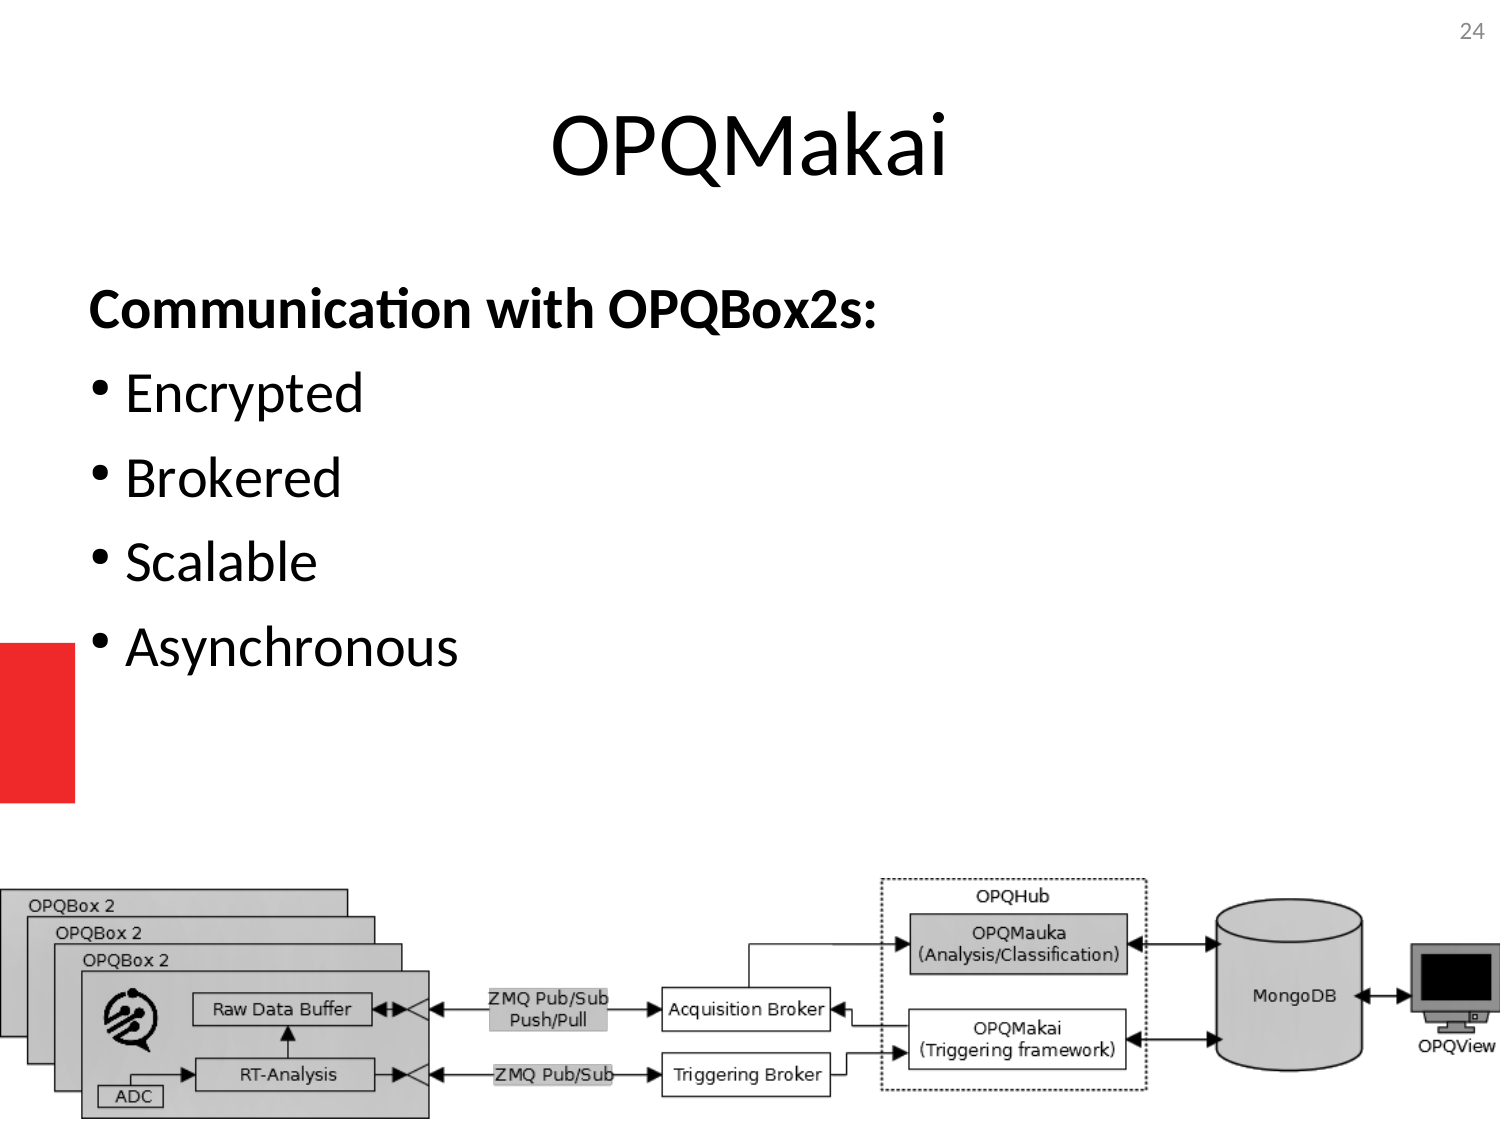

OPQMakai
Communication with OPQBox2s:
Encrypted
Brokered
Scalable
Asynchronous